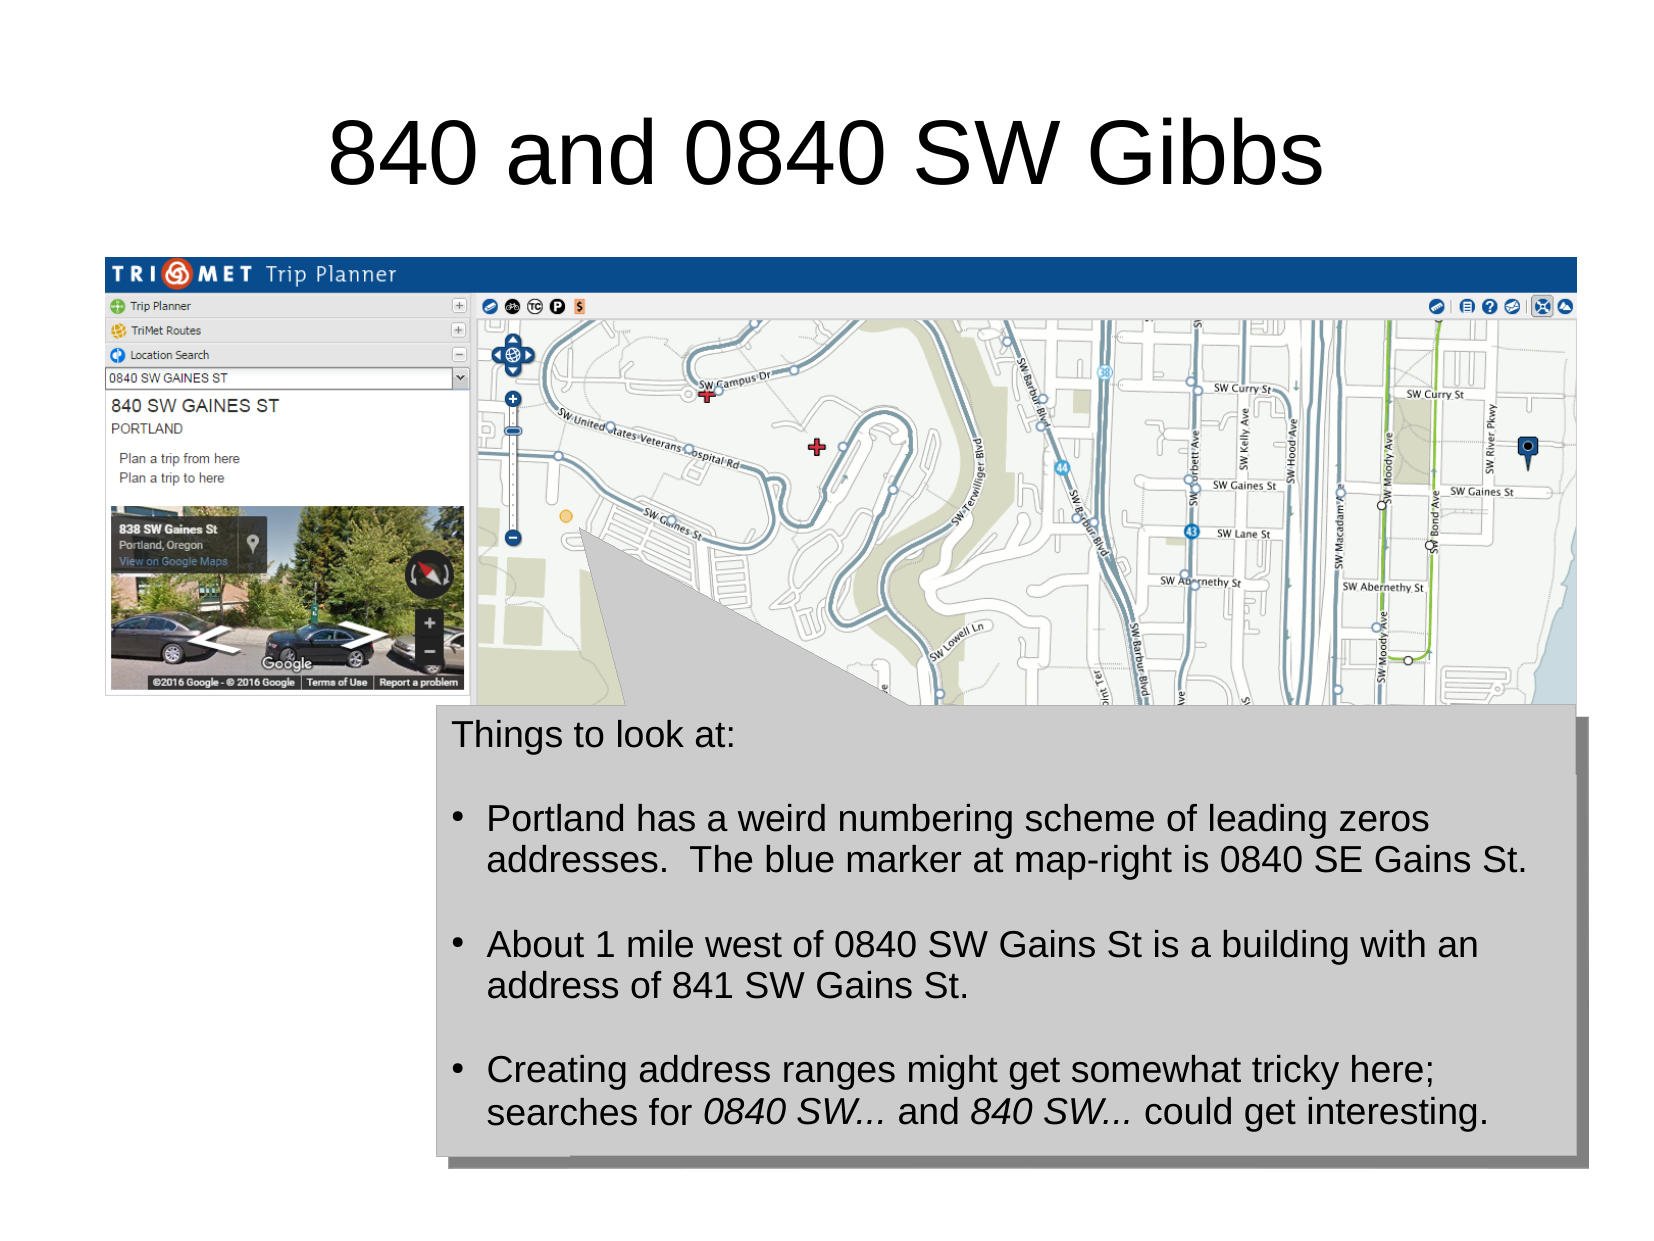

# 840 and 0840 SW Gibbs
Things to look at:
Portland has a weird numbering scheme of leading zeros addresses. The blue marker at map-right is 0840 SE Gains St.
About 1 mile west of 0840 SW Gains St is a building with an address of 841 SW Gains St.
Creating address ranges might get somewhat tricky here; searches for 0840 SW... and 840 SW... could get interesting.